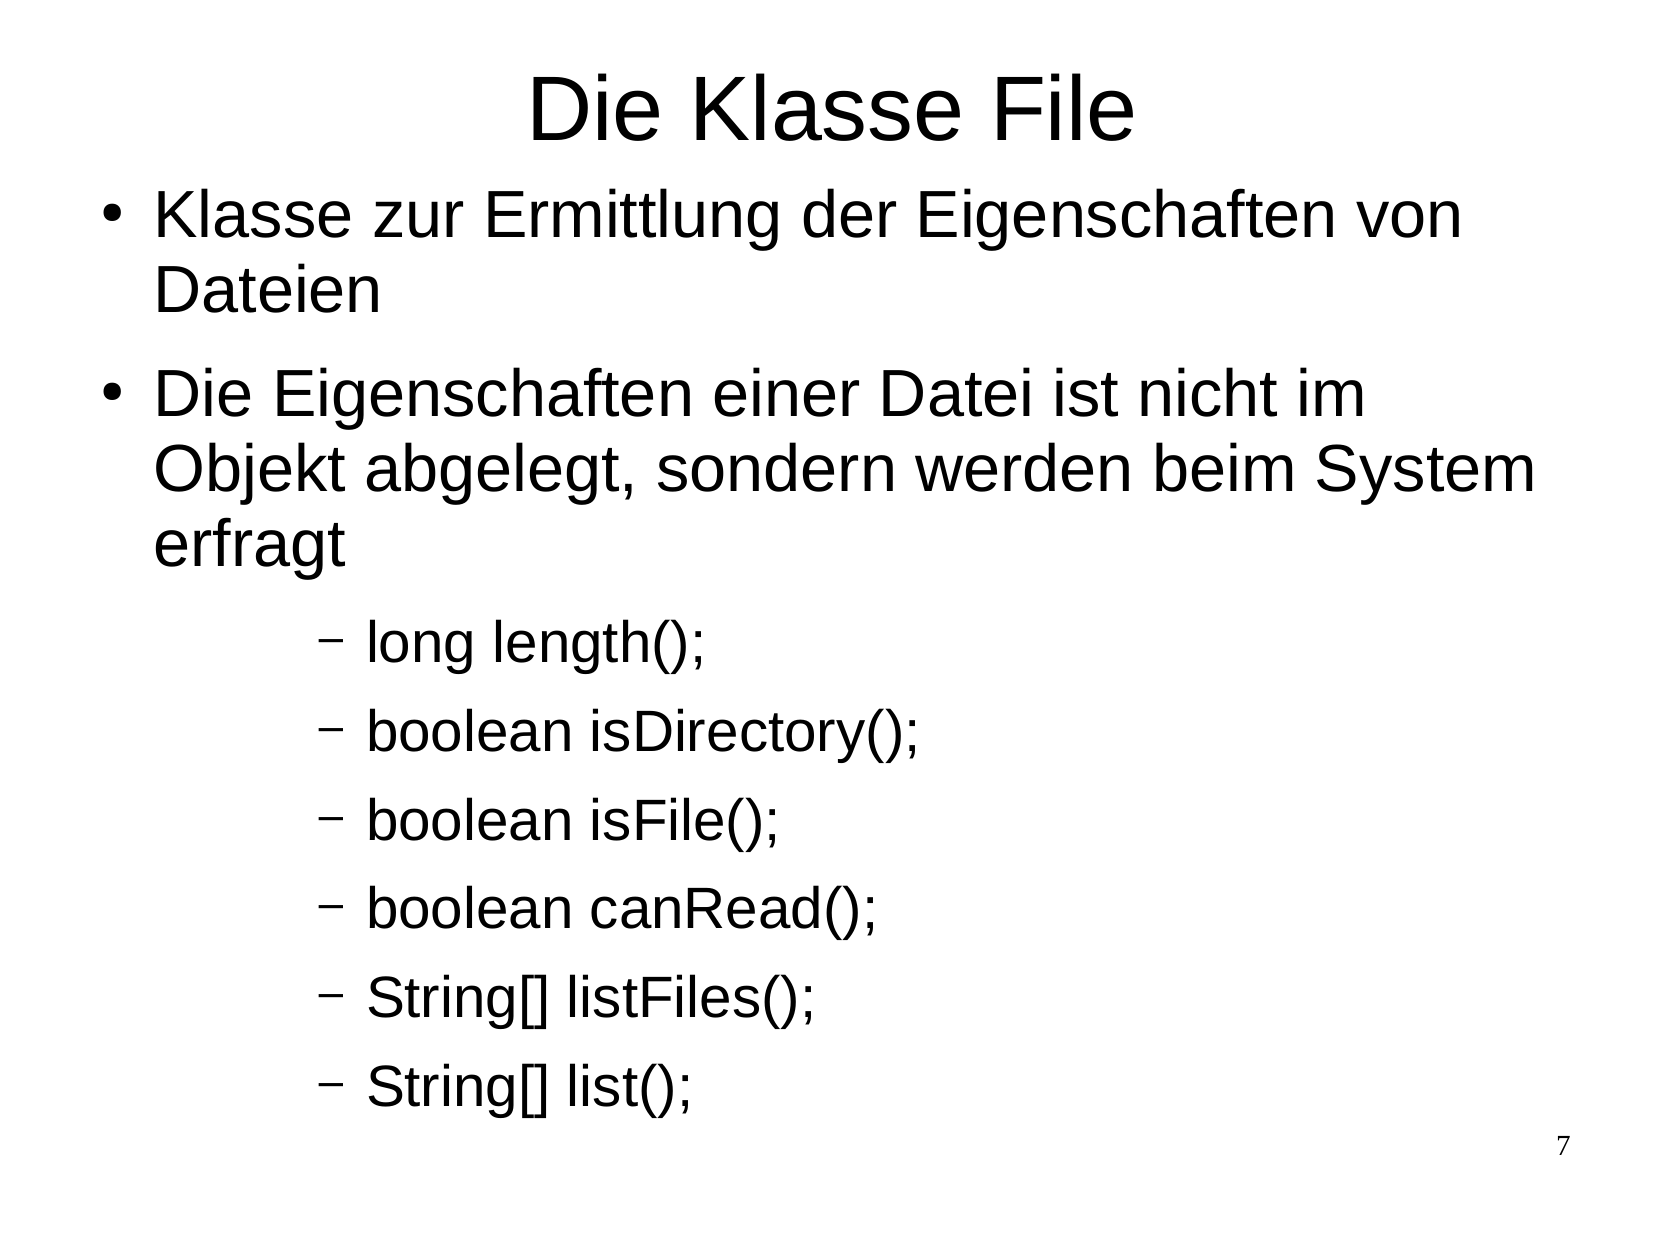

# Die Klasse File
Klasse zur Ermittlung der Eigenschaften von Dateien
Die Eigenschaften einer Datei ist nicht im Objekt abgelegt, sondern werden beim System erfragt
long length();
boolean isDirectory();
boolean isFile();
boolean canRead();
String[] listFiles();
String[] list();
7